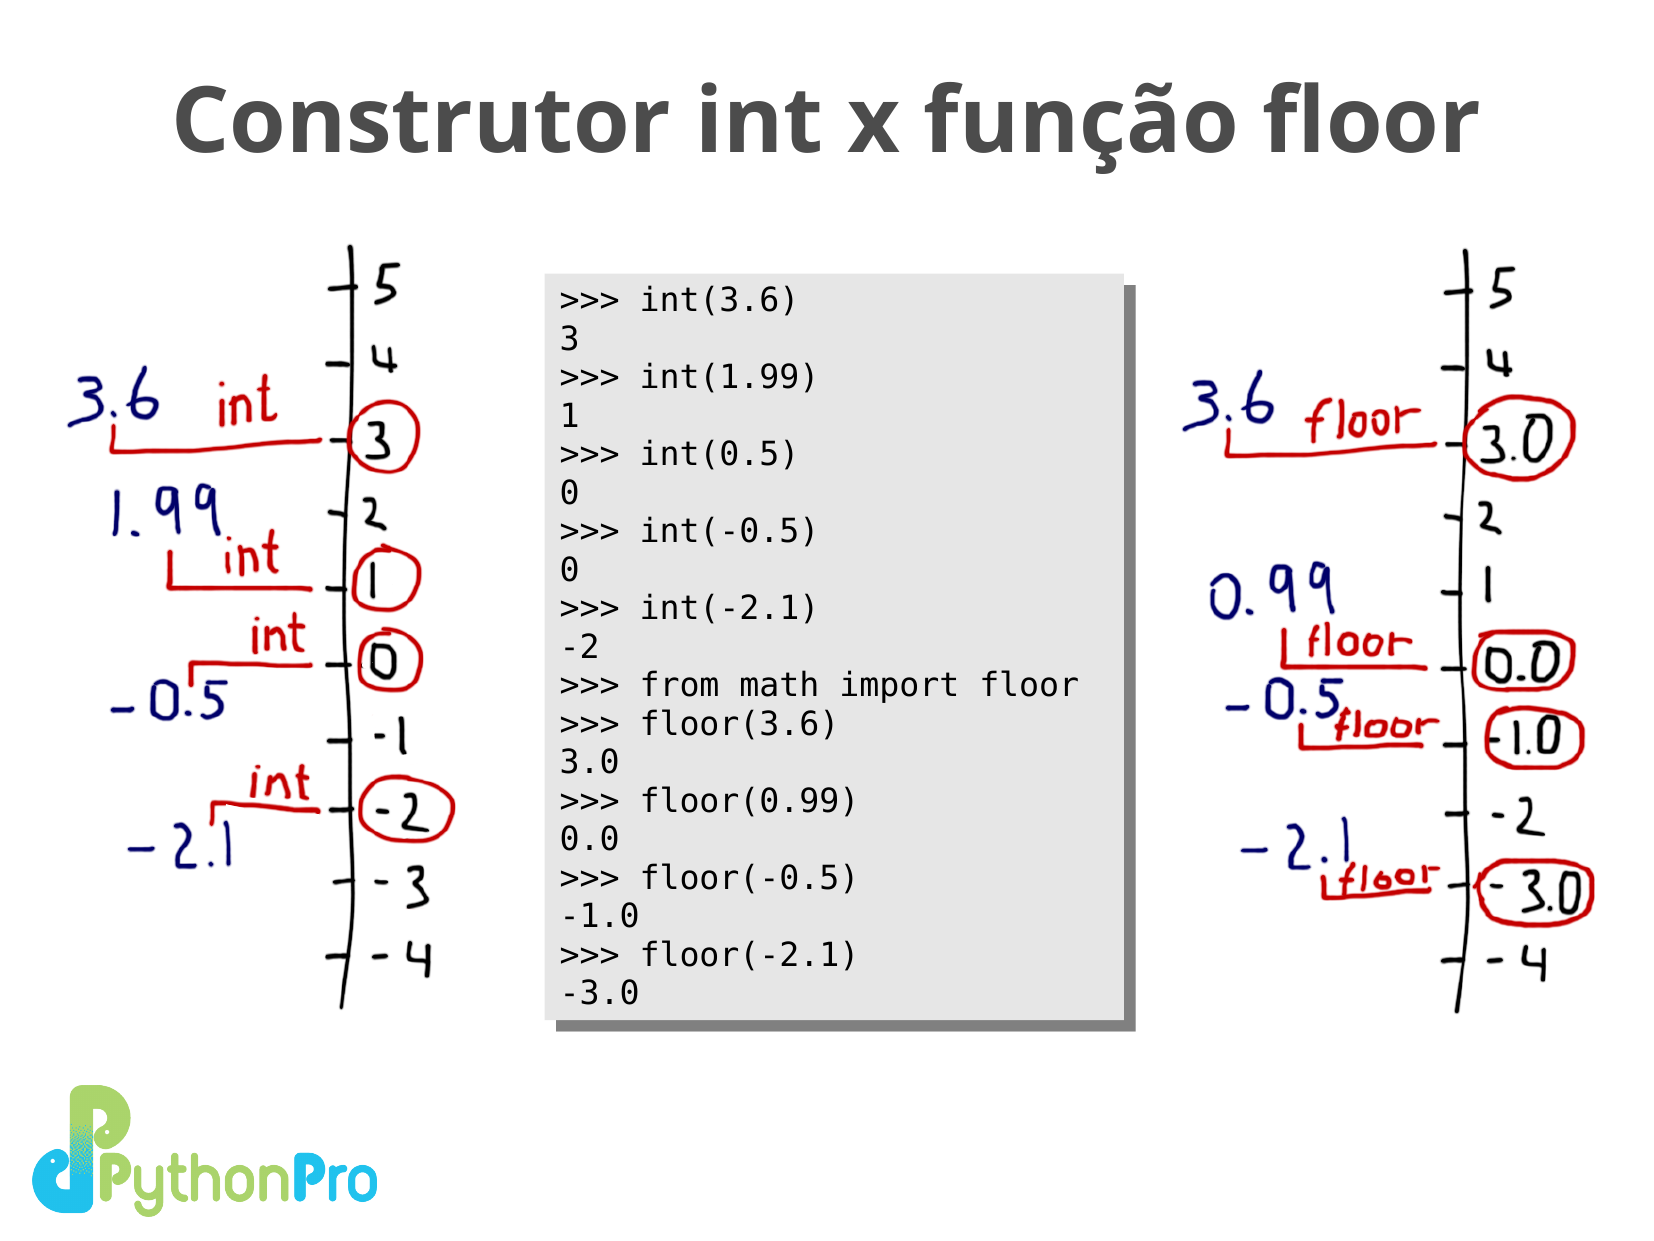

# Construtor int x função floor
>>> int(3.6)
3
>>> int(1.99)
1
>>> int(0.5)
0
>>> int(-0.5)
0
>>> int(-2.1)
-2
>>> from math import floor
>>> floor(3.6)
3.0
>>> floor(0.99)
0.0
>>> floor(-0.5)
-1.0
>>> floor(-2.1)
-3.0